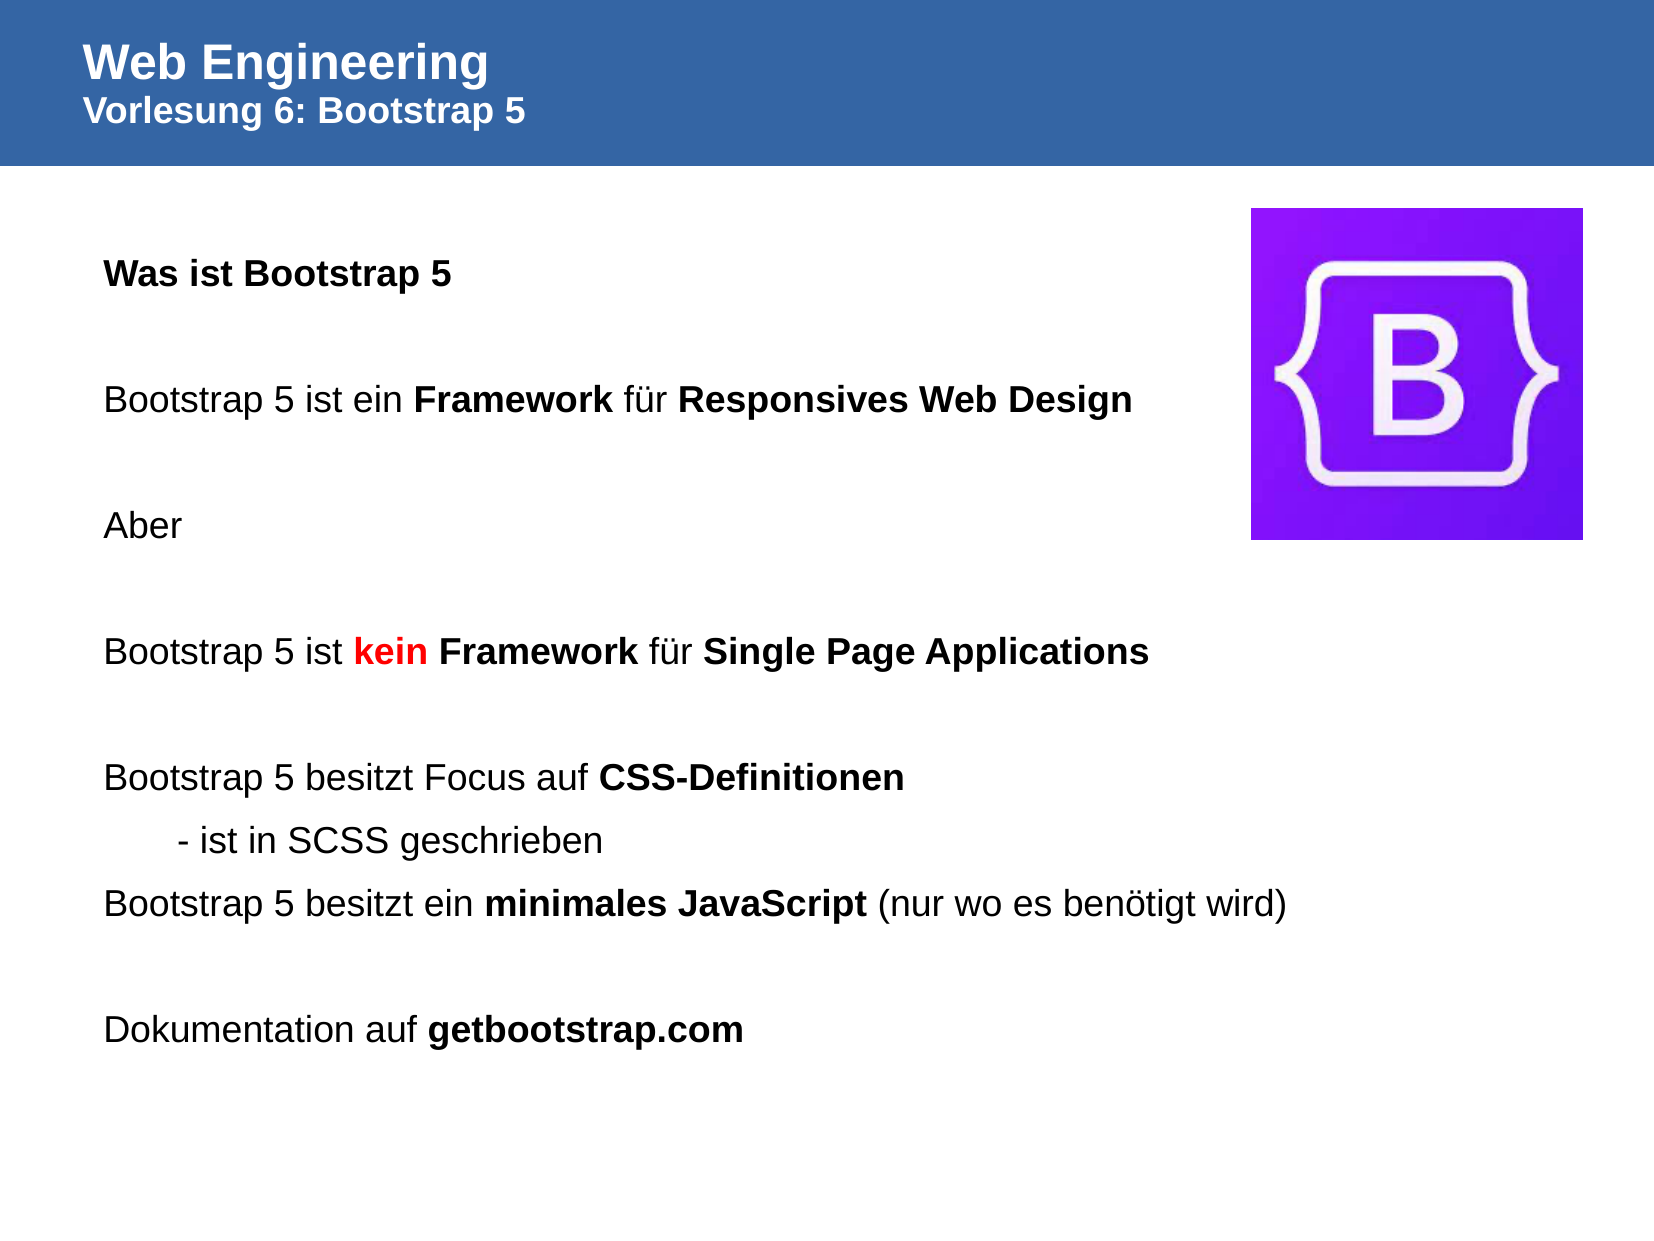

# Web Engineering Vorlesung 6: Bootstrap 5
Was ist Bootstrap 5
Bootstrap 5 ist ein Framework für Responsives Web Design
Aber
Bootstrap 5 ist kein Framework für Single Page Applications
Bootstrap 5 besitzt Focus auf CSS-Definitionen
	- ist in SCSS geschrieben
Bootstrap 5 besitzt ein minimales JavaScript (nur wo es benötigt wird)
Dokumentation auf getbootstrap.com